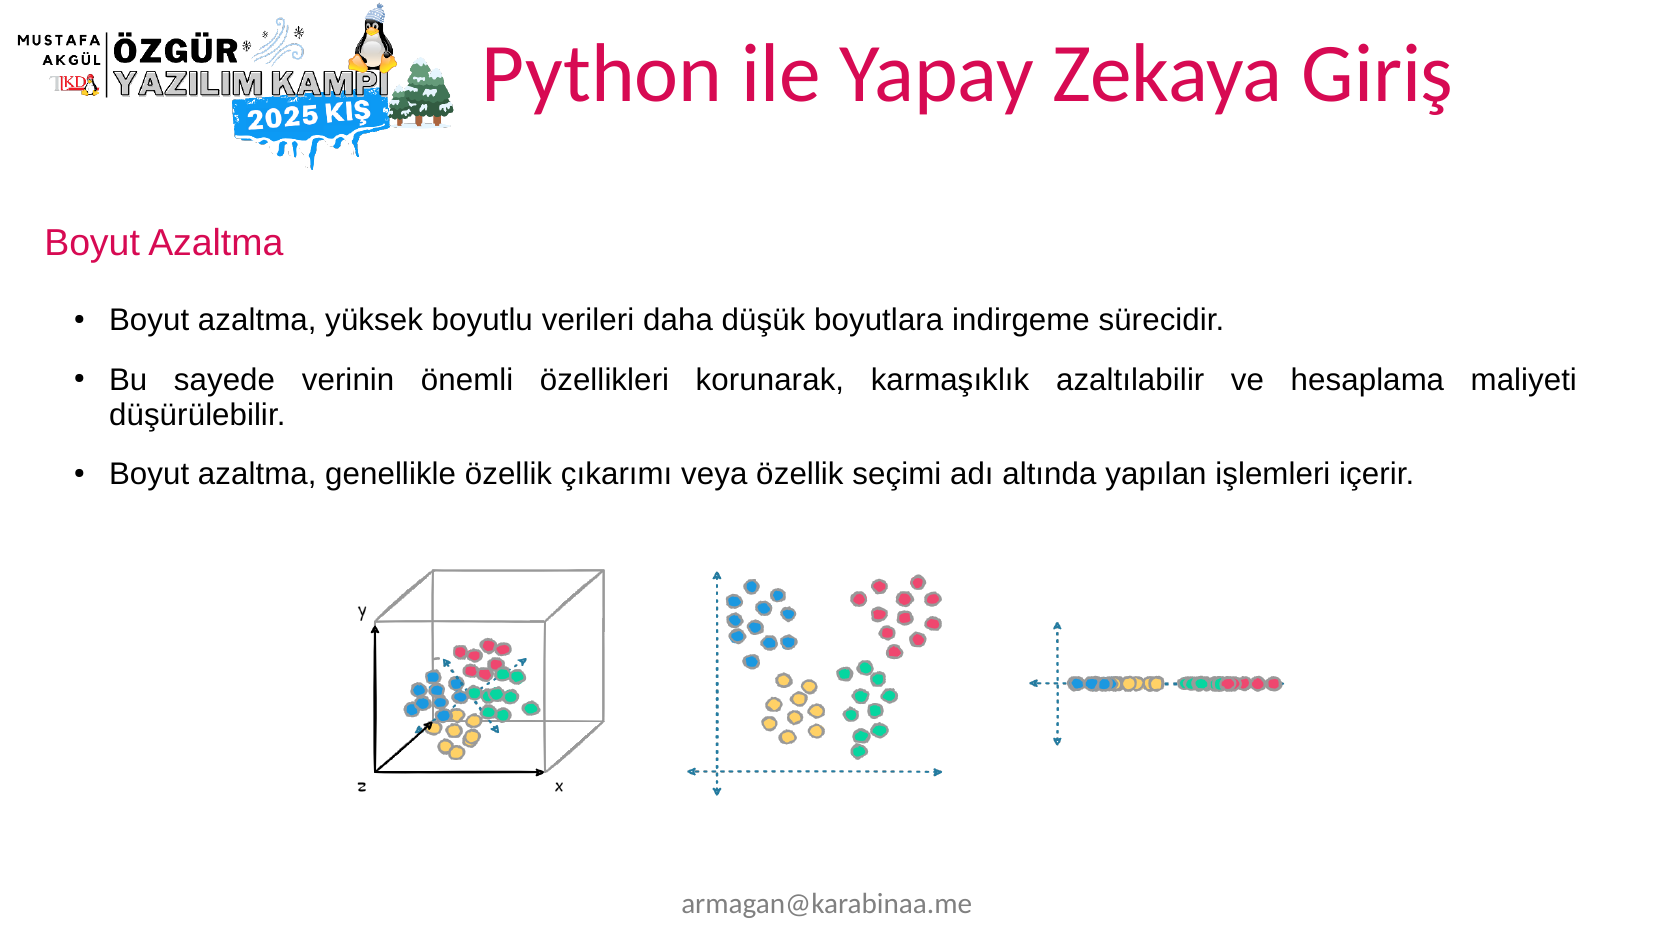

Python ile Yapay Zekaya Giriş
Boyut Azaltma
Boyut azaltma, yüksek boyutlu verileri daha düşük boyutlara indirgeme sürecidir.
Bu sayede verinin önemli özellikleri korunarak, karmaşıklık azaltılabilir ve hesaplama maliyeti düşürülebilir.
Boyut azaltma, genellikle özellik çıkarımı veya özellik seçimi adı altında yapılan işlemleri içerir.
armagan@karabinaa.me